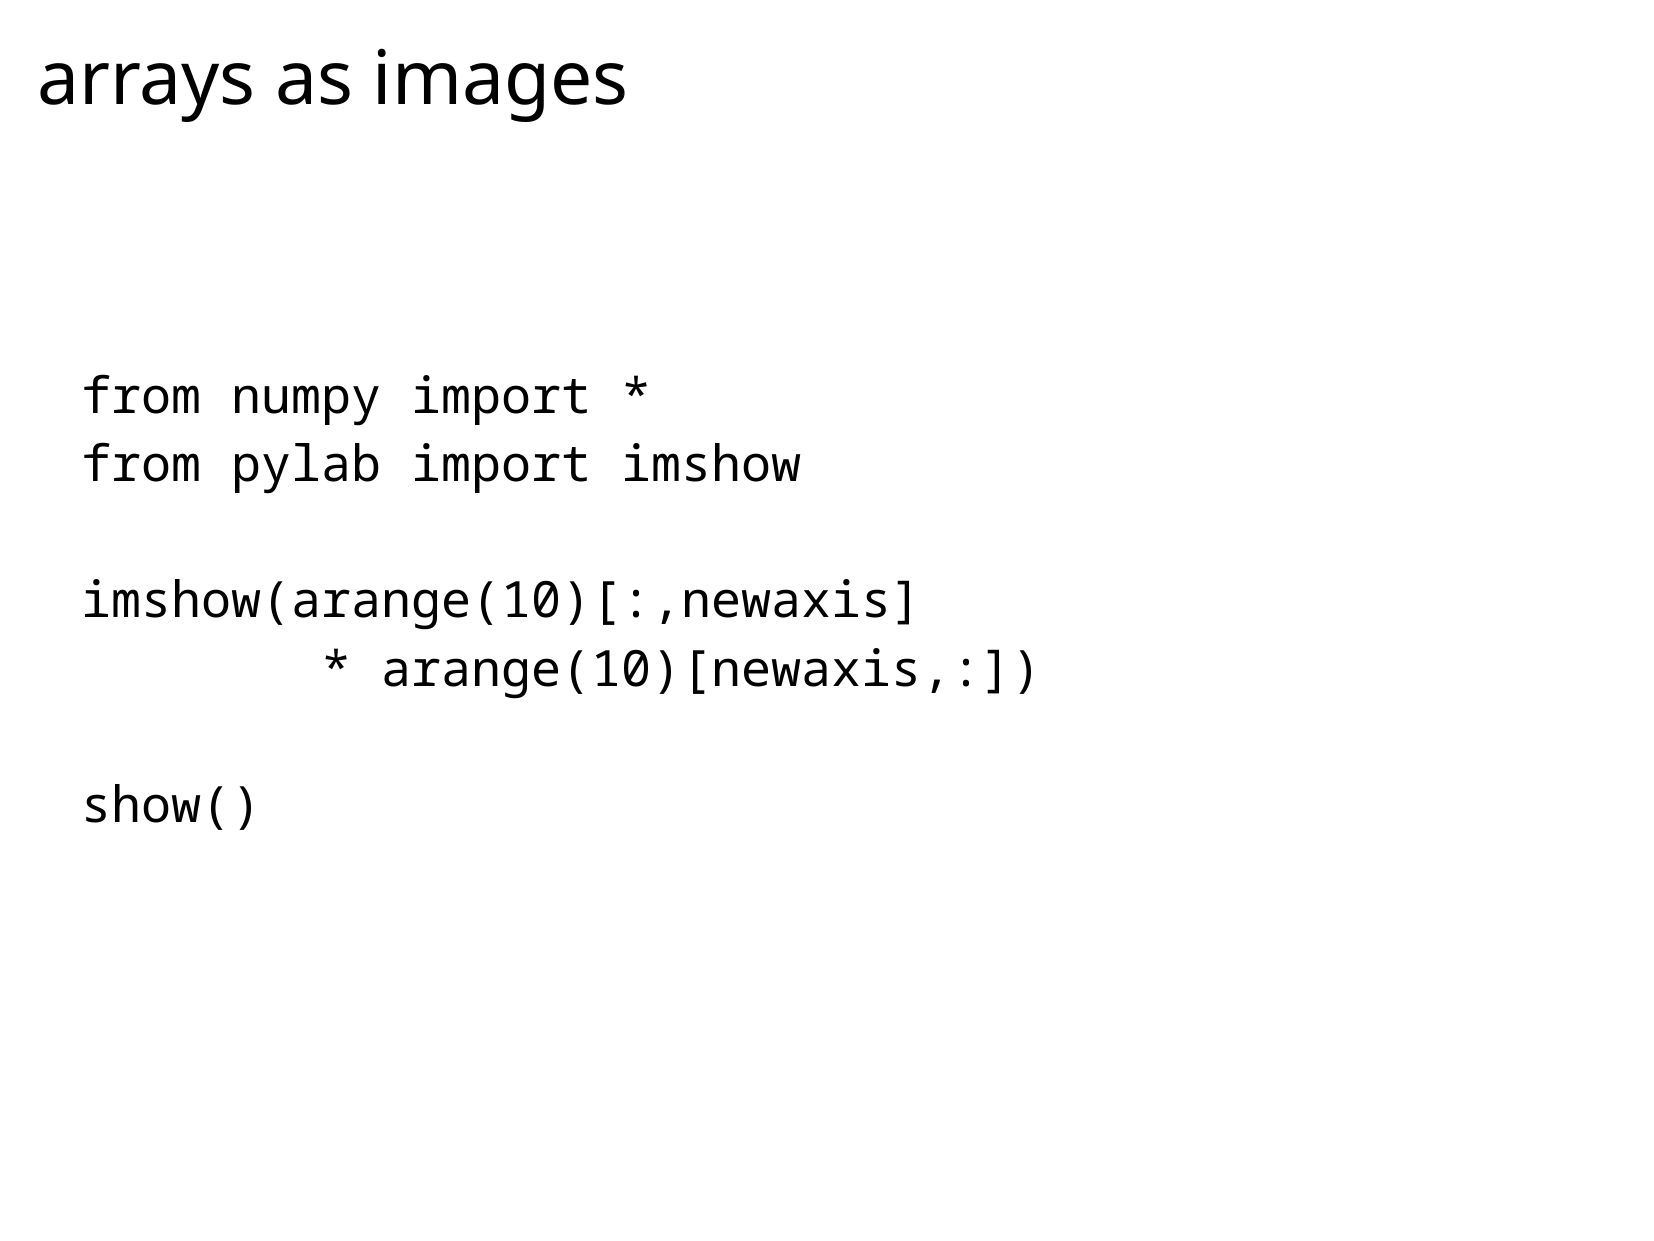

# arrays as images
from numpy import *
from pylab import imshow
imshow(arange(10)[:,newaxis]
 * arange(10)[newaxis,:])
show()